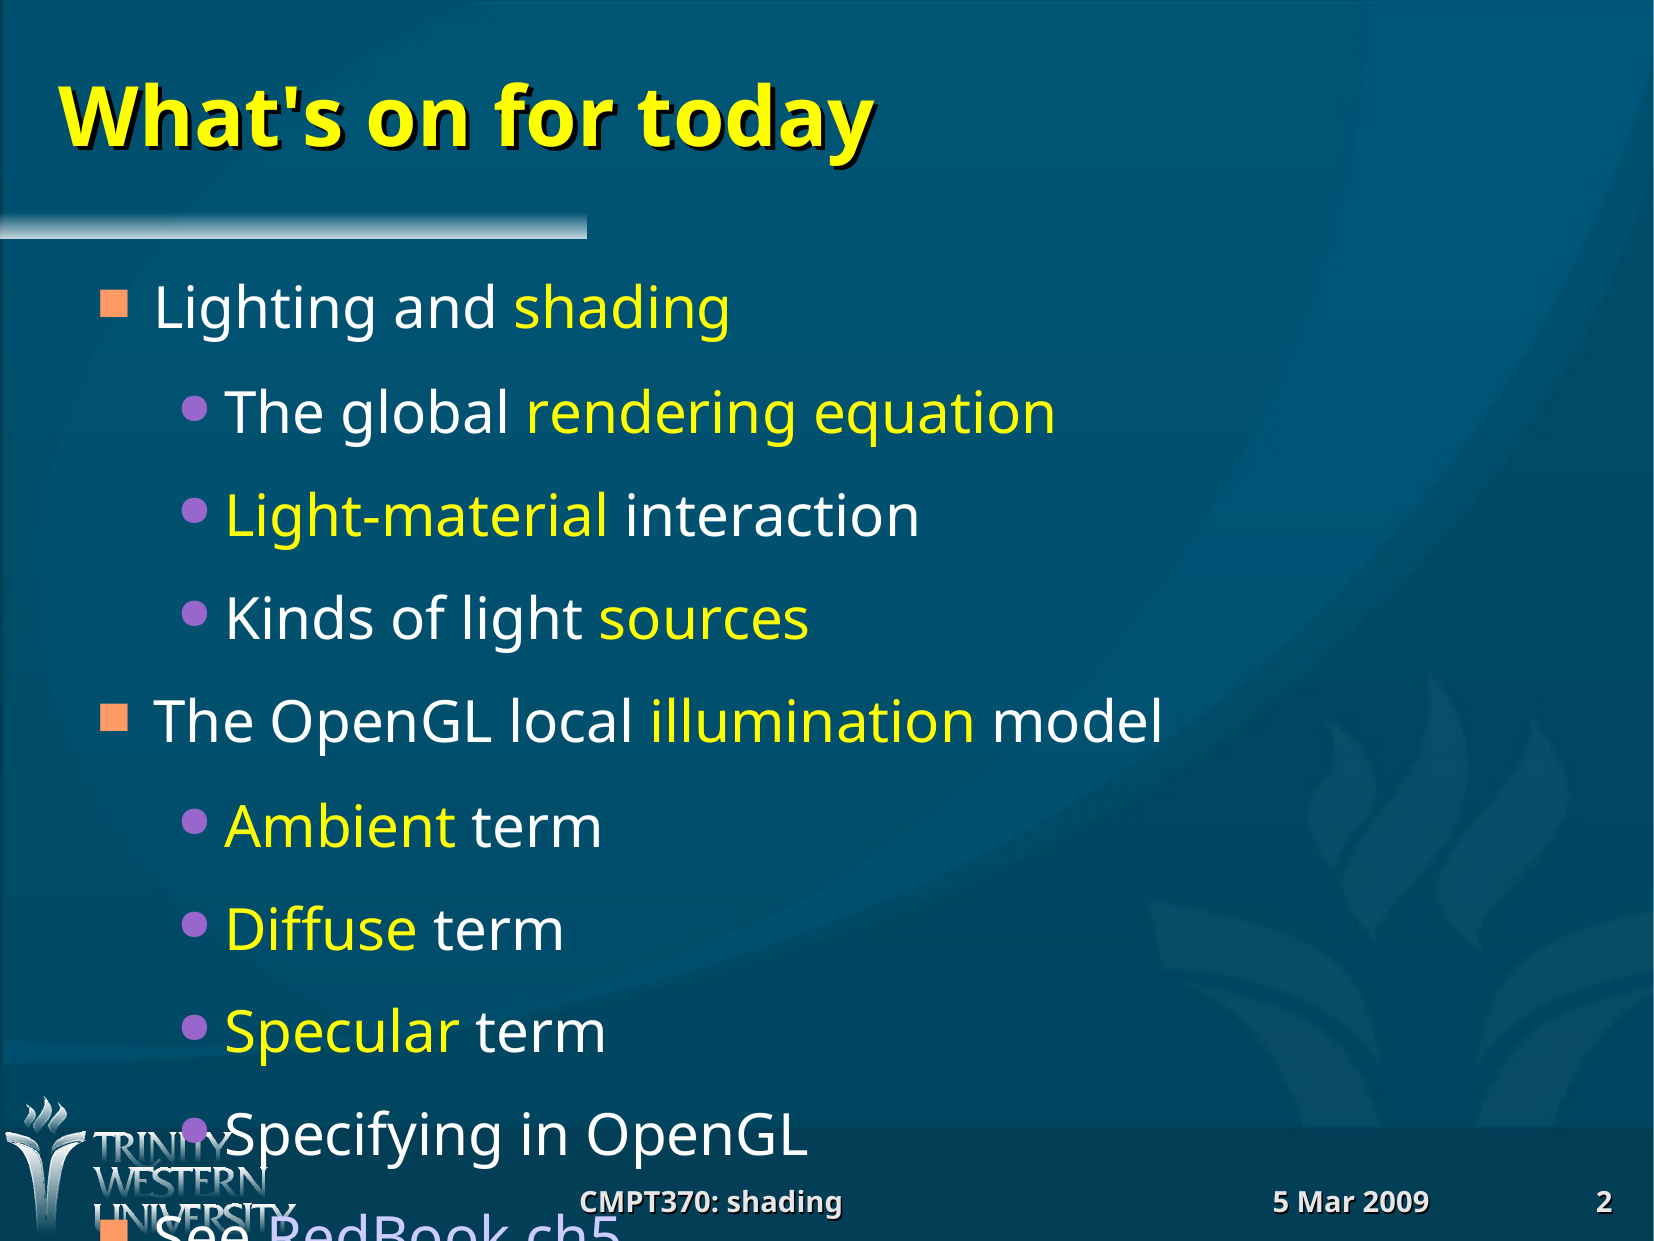

# What's on for today
Lighting and shading
The global rendering equation
Light-material interaction
Kinds of light sources
The OpenGL local illumination model
Ambient term
Diffuse term
Specular term
Specifying in OpenGL
See RedBook ch5
CMPT370: shading
5 Mar 2009
2